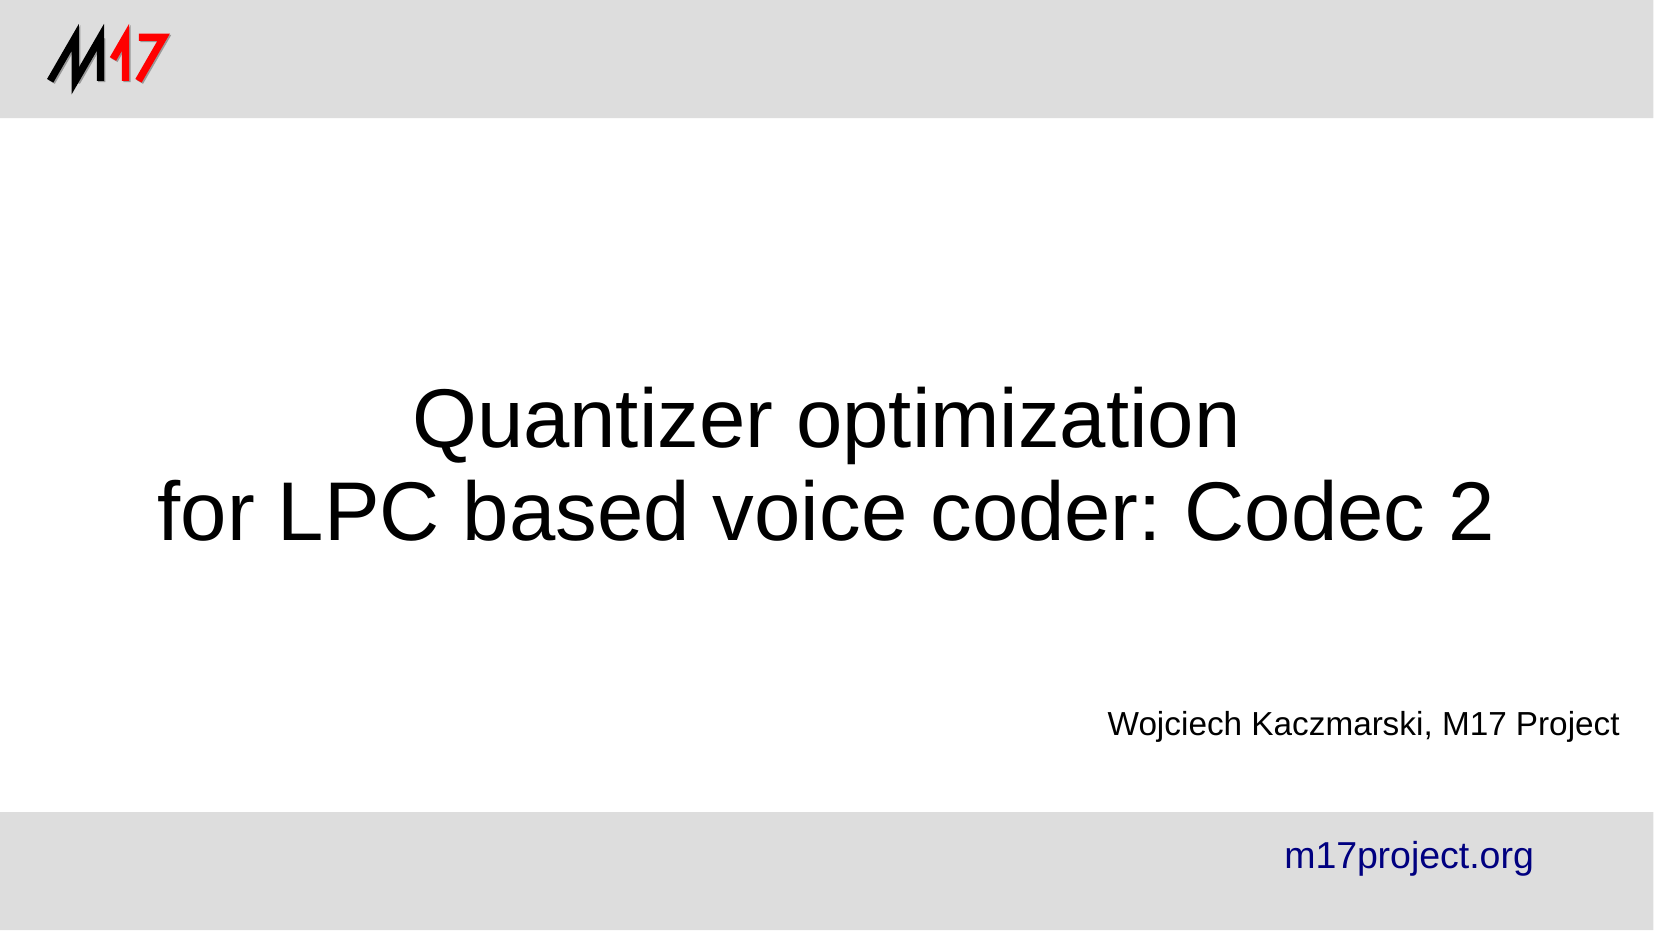

# Quantizer optimization for LPC based voice coder: Codec 2
Wojciech Kaczmarski, M17 Project
m17project.org